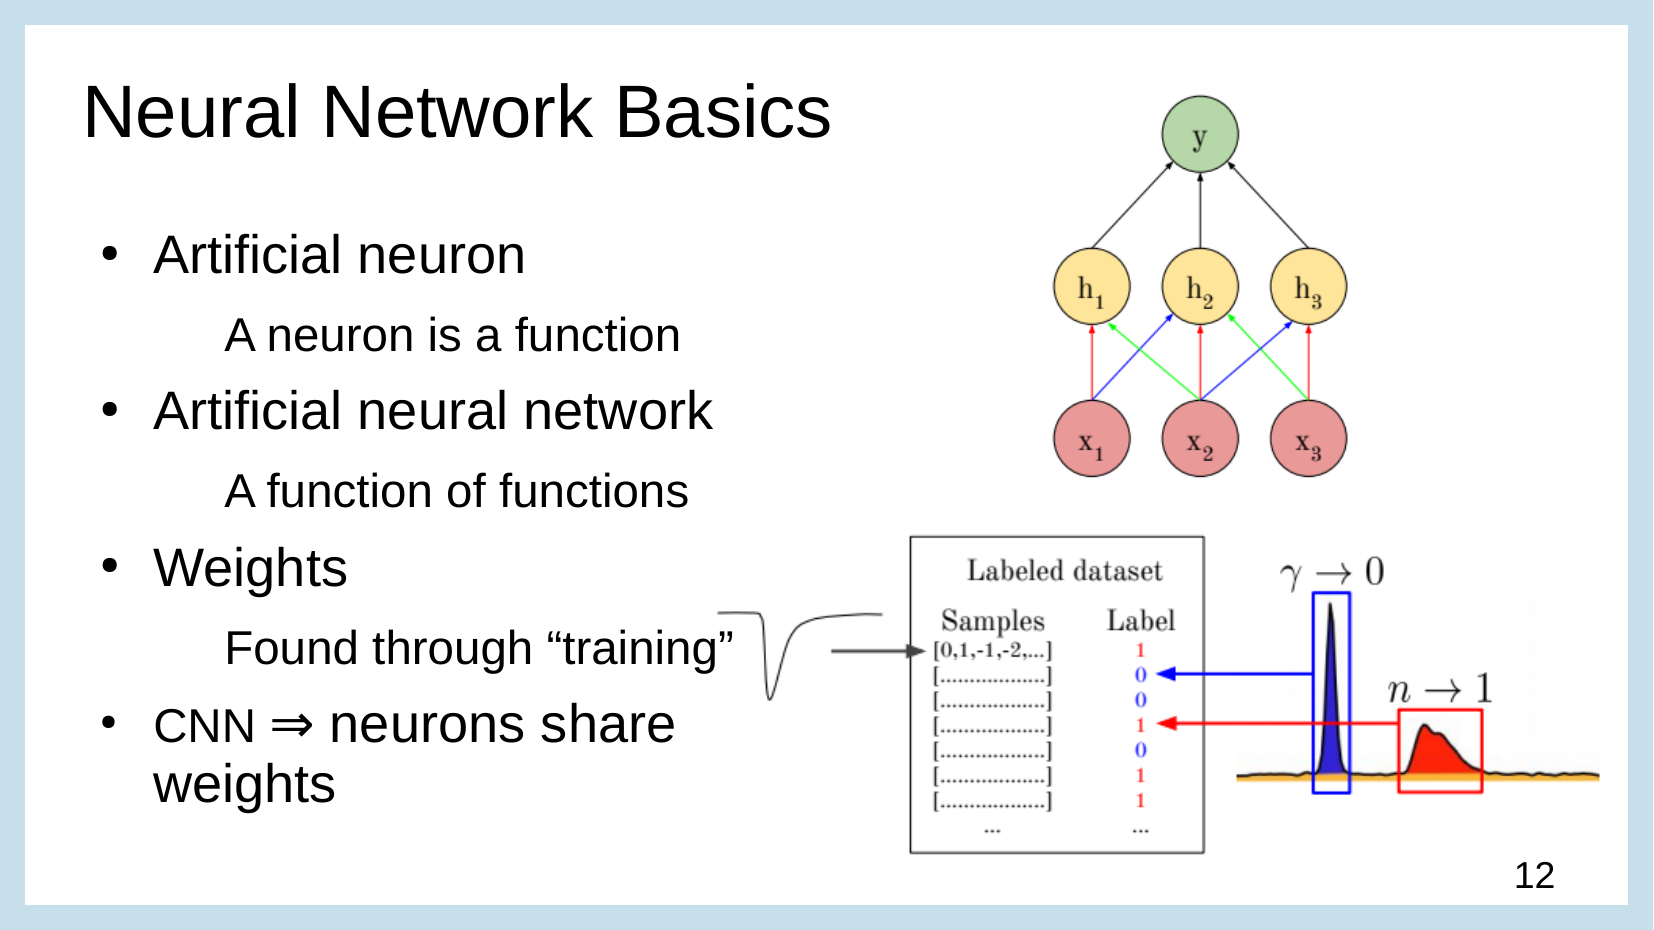

# Neural Network Basics
Artificial neuron
A neuron is a function
Artificial neural network
A function of functions
Weights
Found through “training”
CNN ⇒ neurons share weights